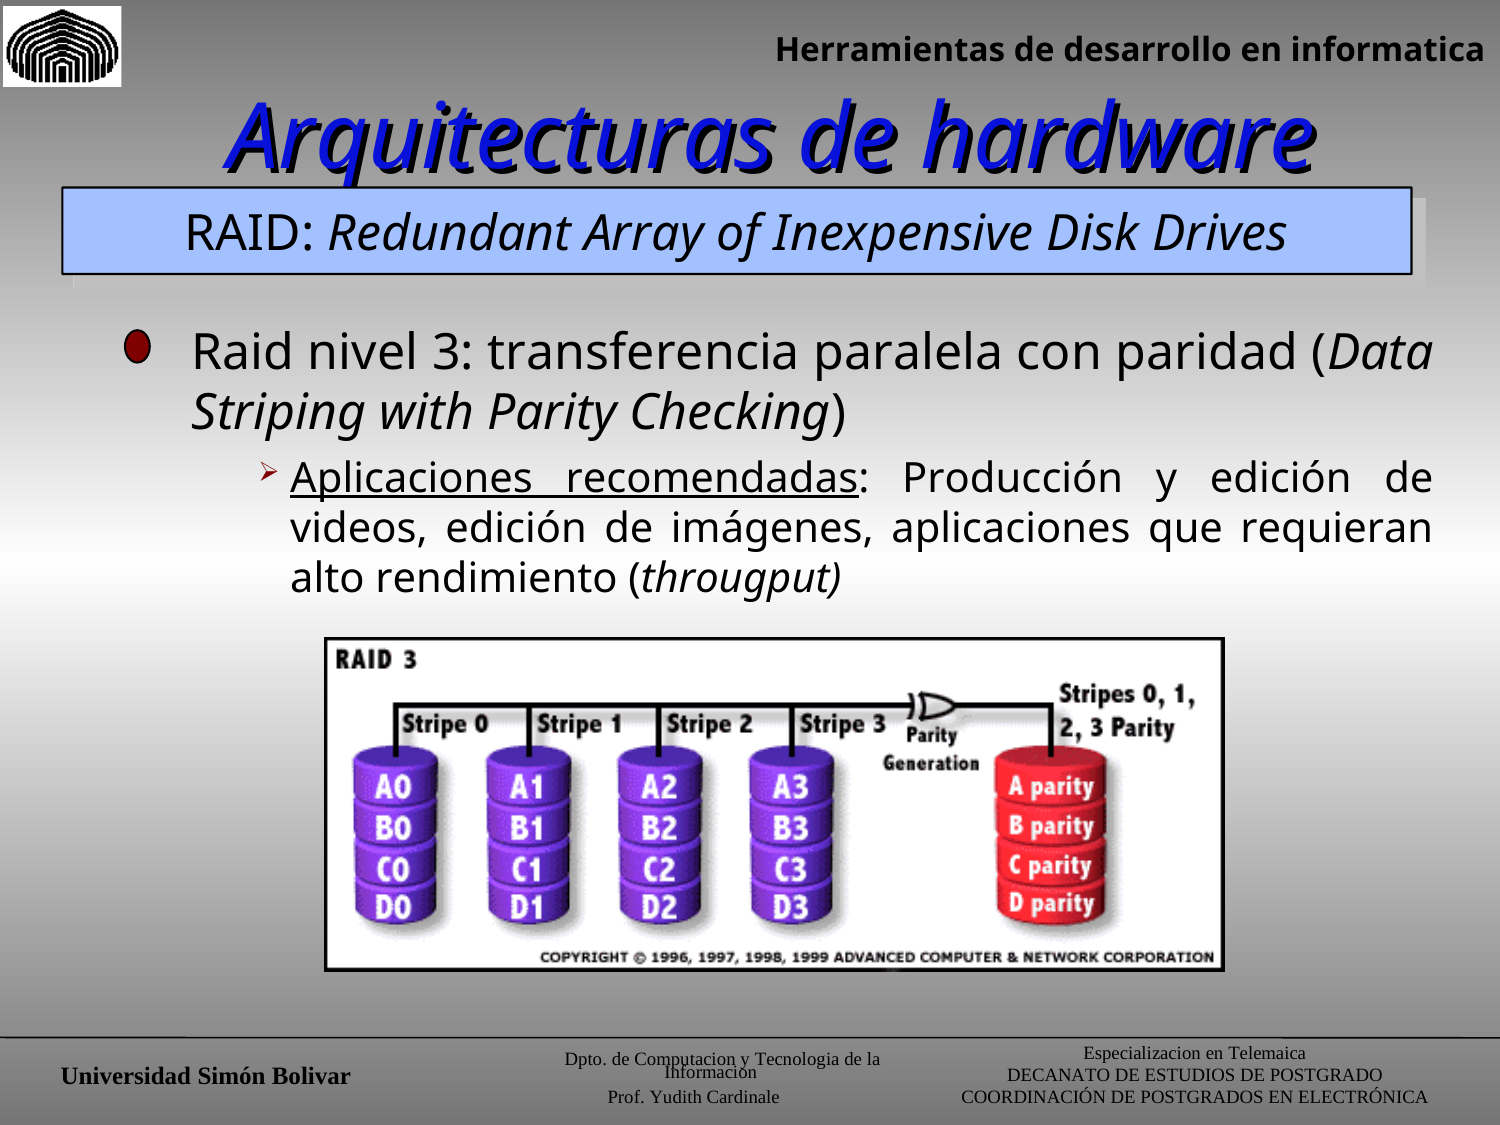

Arquitecturas de hardware
RAID: Redundant Array of Inexpensive Disk Drives
 Raid nivel 3: transferencia paralela con paridad (Data Striping with Parity Checking)
Aplicaciones recomendadas: Producción y edición de videos, edición de imágenes, aplicaciones que requieran alto rendimiento (througput)